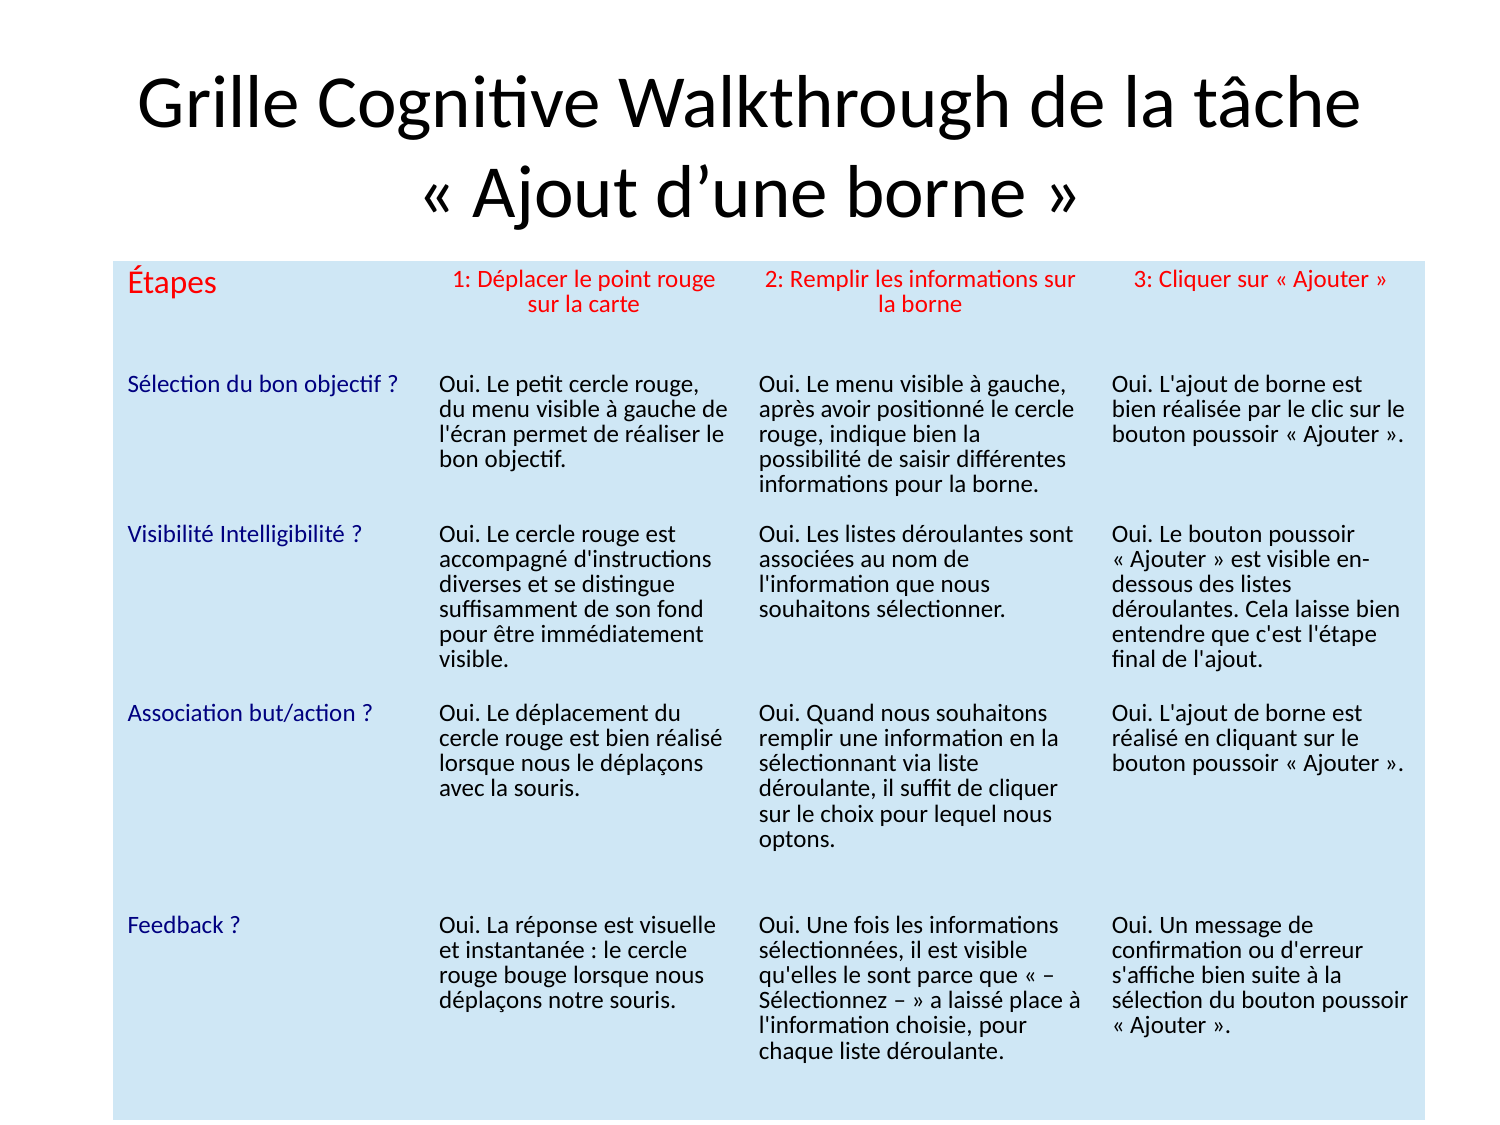

# Grille Cognitive Walkthrough de la tâche « Ajout d’une borne »
| Étapes | 1: Déplacer le point rouge sur la carte | 2: Remplir les informations sur la borne | 3: Cliquer sur « Ajouter » |
| --- | --- | --- | --- |
| Sélection du bon objectif ? | Oui. Le petit cercle rouge, du menu visible à gauche de l'écran permet de réaliser le bon objectif. | Oui. Le menu visible à gauche, après avoir positionné le cercle rouge, indique bien la possibilité de saisir différentes informations pour la borne. | Oui. L'ajout de borne est bien réalisée par le clic sur le bouton poussoir « Ajouter ». |
| Visibilité Intelligibilité ? | Oui. Le cercle rouge est accompagné d'instructions diverses et se distingue suffisamment de son fond pour être immédiatement visible. | Oui. Les listes déroulantes sont associées au nom de l'information que nous souhaitons sélectionner. | Oui. Le bouton poussoir « Ajouter » est visible en-dessous des listes déroulantes. Cela laisse bien entendre que c'est l'étape final de l'ajout. |
| Association but/action ? | Oui. Le déplacement du cercle rouge est bien réalisé lorsque nous le déplaçons avec la souris. | Oui. Quand nous souhaitons remplir une information en la sélectionnant via liste déroulante, il suffit de cliquer sur le choix pour lequel nous optons. | Oui. L'ajout de borne est réalisé en cliquant sur le bouton poussoir « Ajouter ». |
| Feedback ? | Oui. La réponse est visuelle et instantanée : le cercle rouge bouge lorsque nous déplaçons notre souris. | Oui. Une fois les informations sélectionnées, il est visible qu'elles le sont parce que « – Sélectionnez – » a laissé place à l'information choisie, pour chaque liste déroulante. | Oui. Un message de confirmation ou d'erreur s'affiche bien suite à la sélection du bouton poussoir « Ajouter ». |